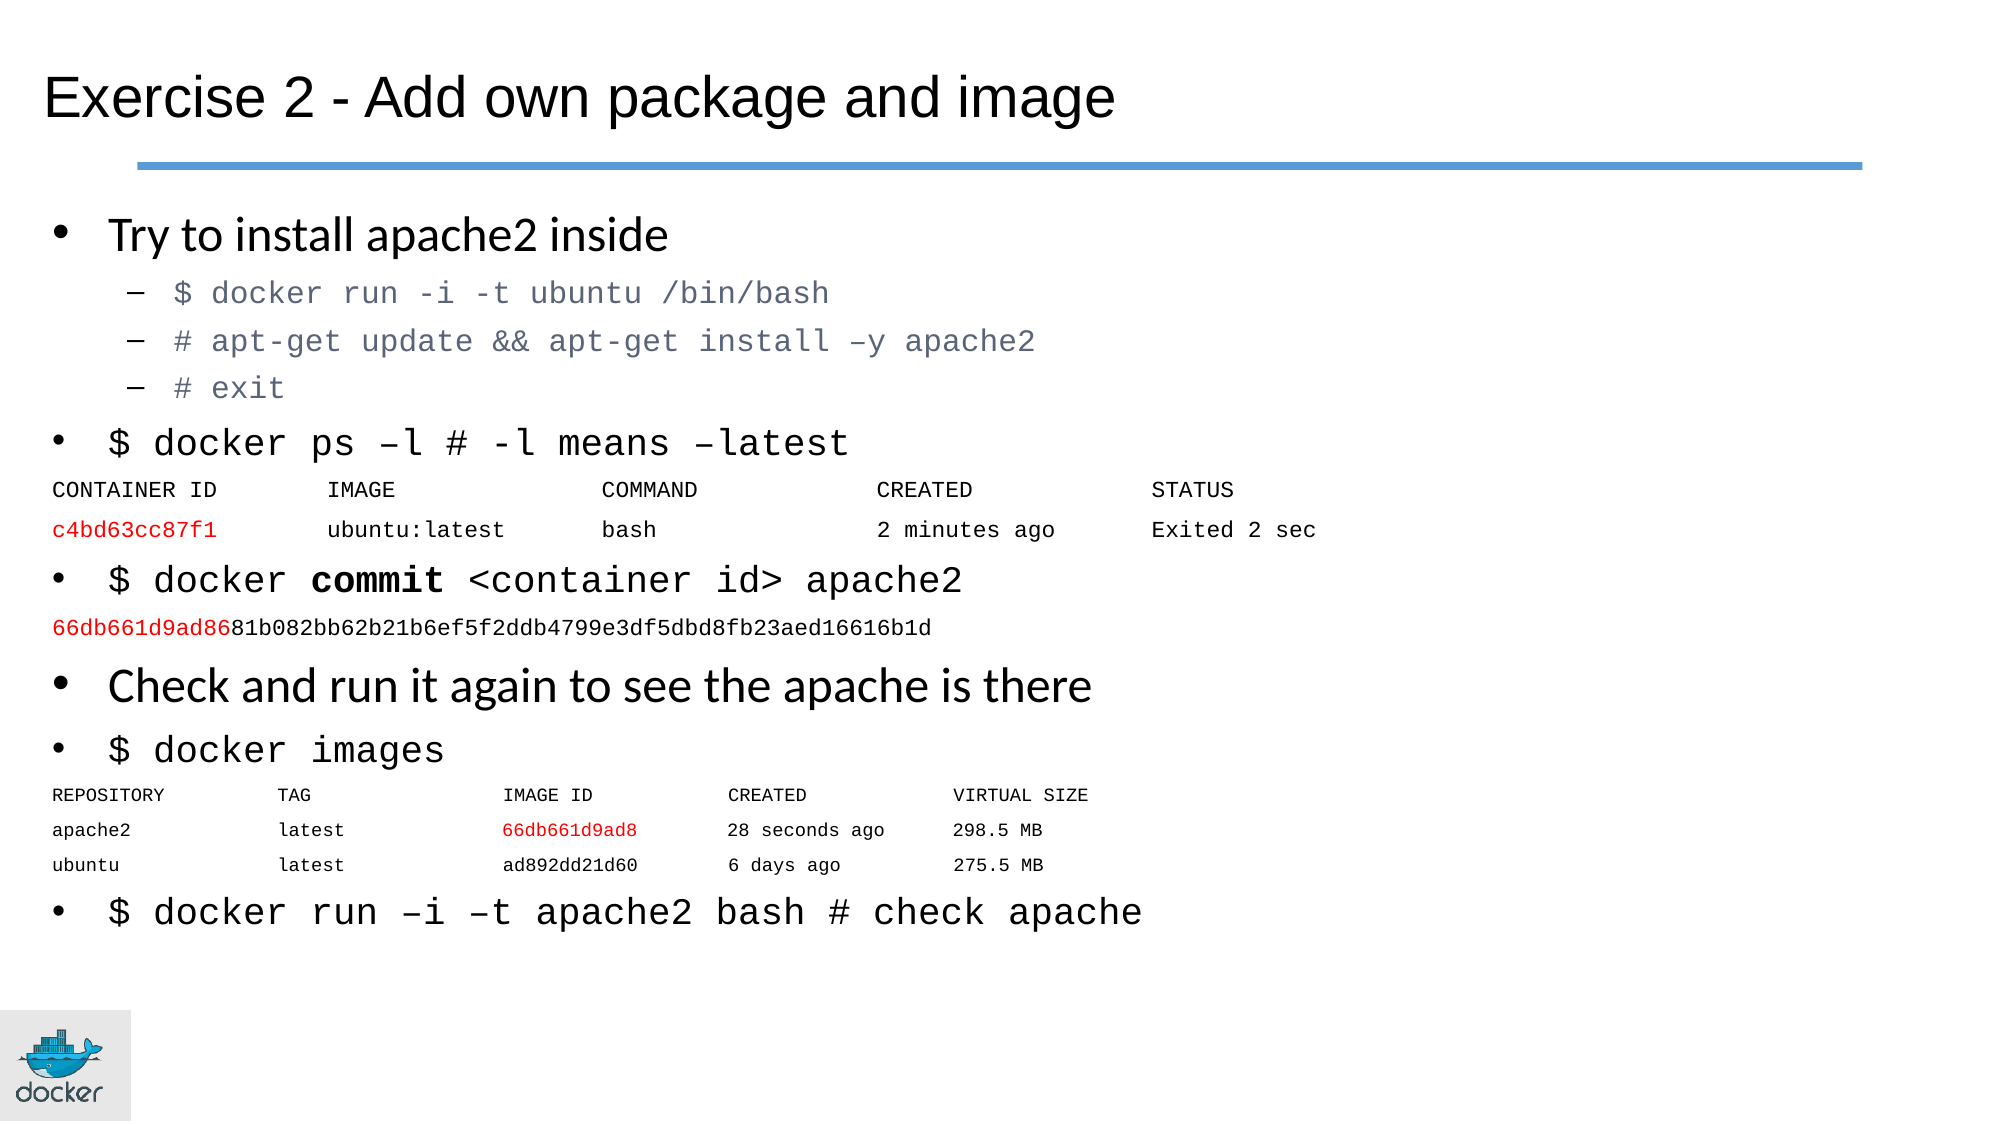

Exercise 2 - Add own package and image
Try to install apache2 inside
$ docker run -i -t ubuntu /bin/bash
# apt-get update && apt-get install –y apache2
# exit
$ docker ps –l # -l means –latest
CONTAINER ID IMAGE COMMAND CREATED STATUS
c4bd63cc87f1 ubuntu:latest bash 2 minutes ago Exited 2 sec
$ docker commit <container id> apache2
66db661d9ad8681b082bb62b21b6ef5f2ddb4799e3df5dbd8fb23aed16616b1d
Check and run it again to see the apache is there
$ docker images
REPOSITORY TAG IMAGE ID CREATED VIRTUAL SIZE
apache2 latest 66db661d9ad8 28 seconds ago 298.5 MB
ubuntu latest ad892dd21d60 6 days ago 275.5 MB
$ docker run –i –t apache2 bash # check apache